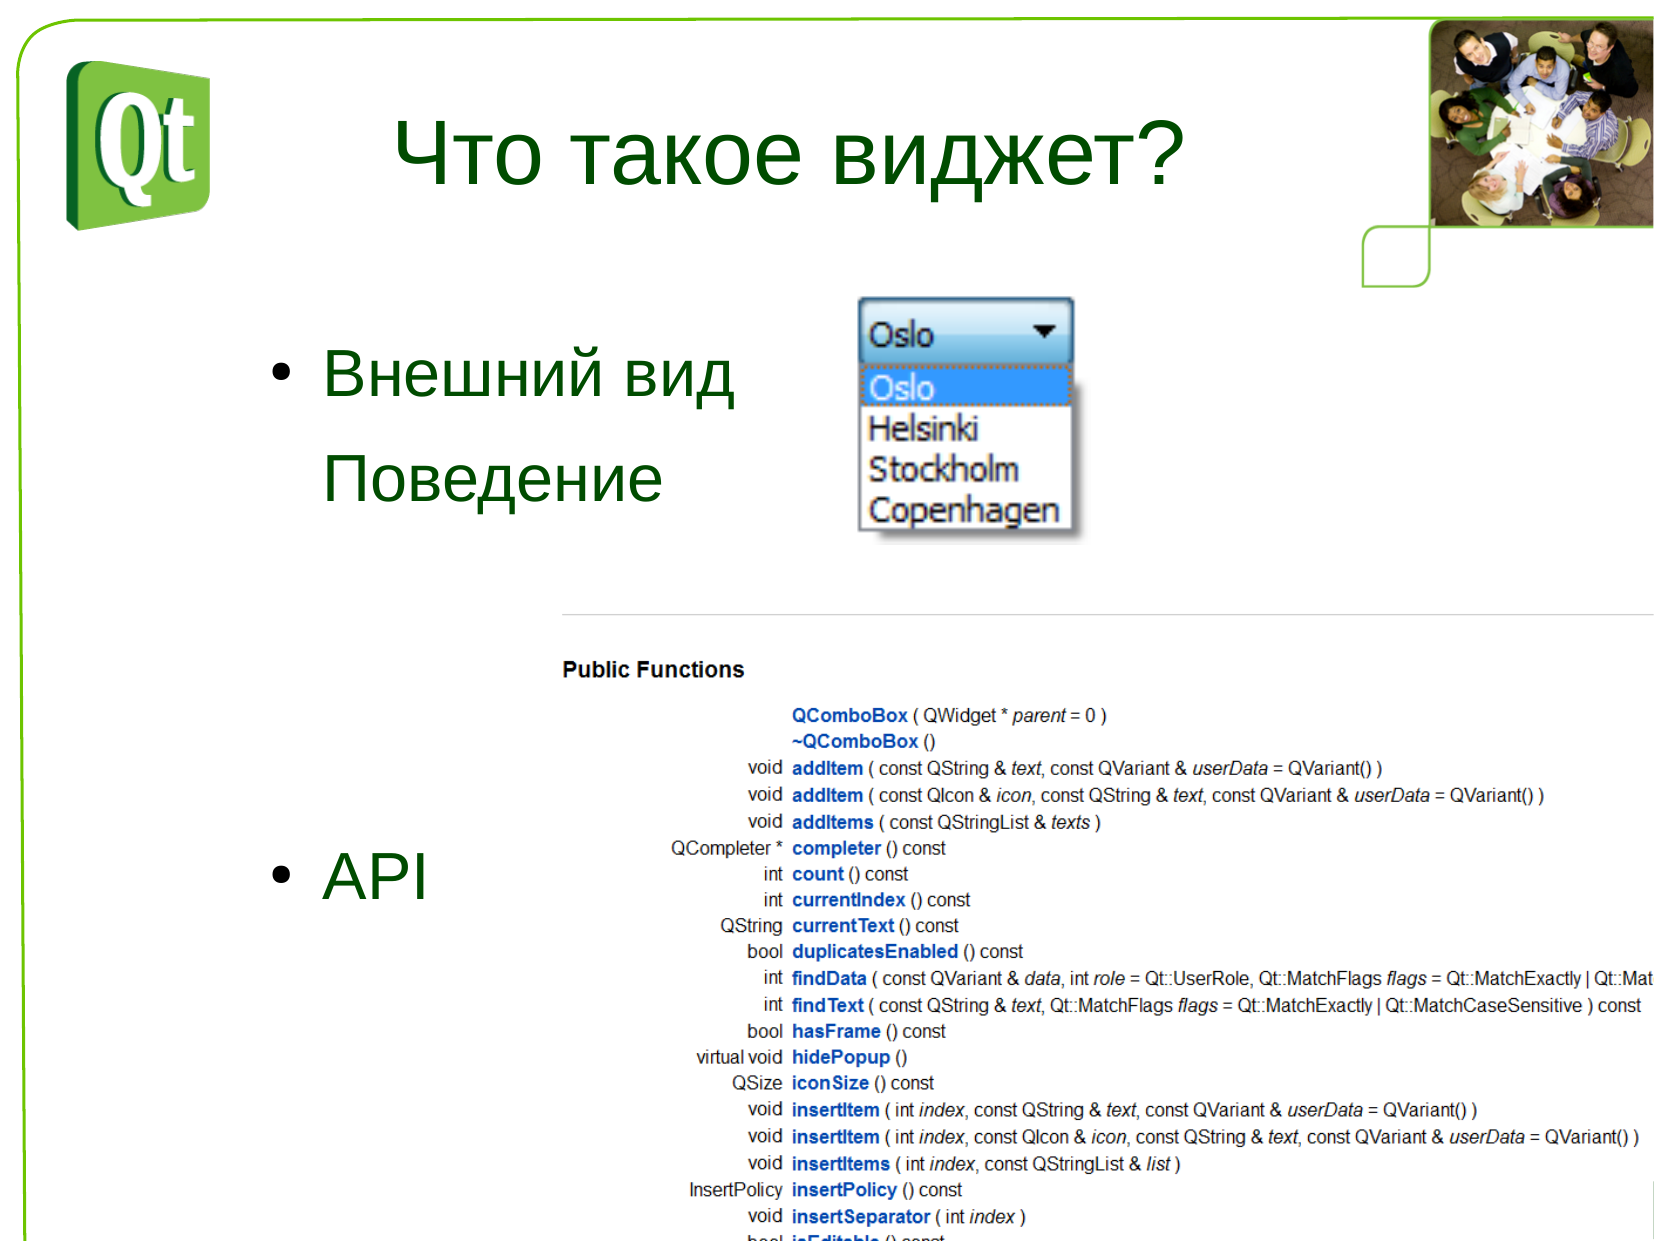

# Что такое виджет?
Внешний вид
Поведение
API